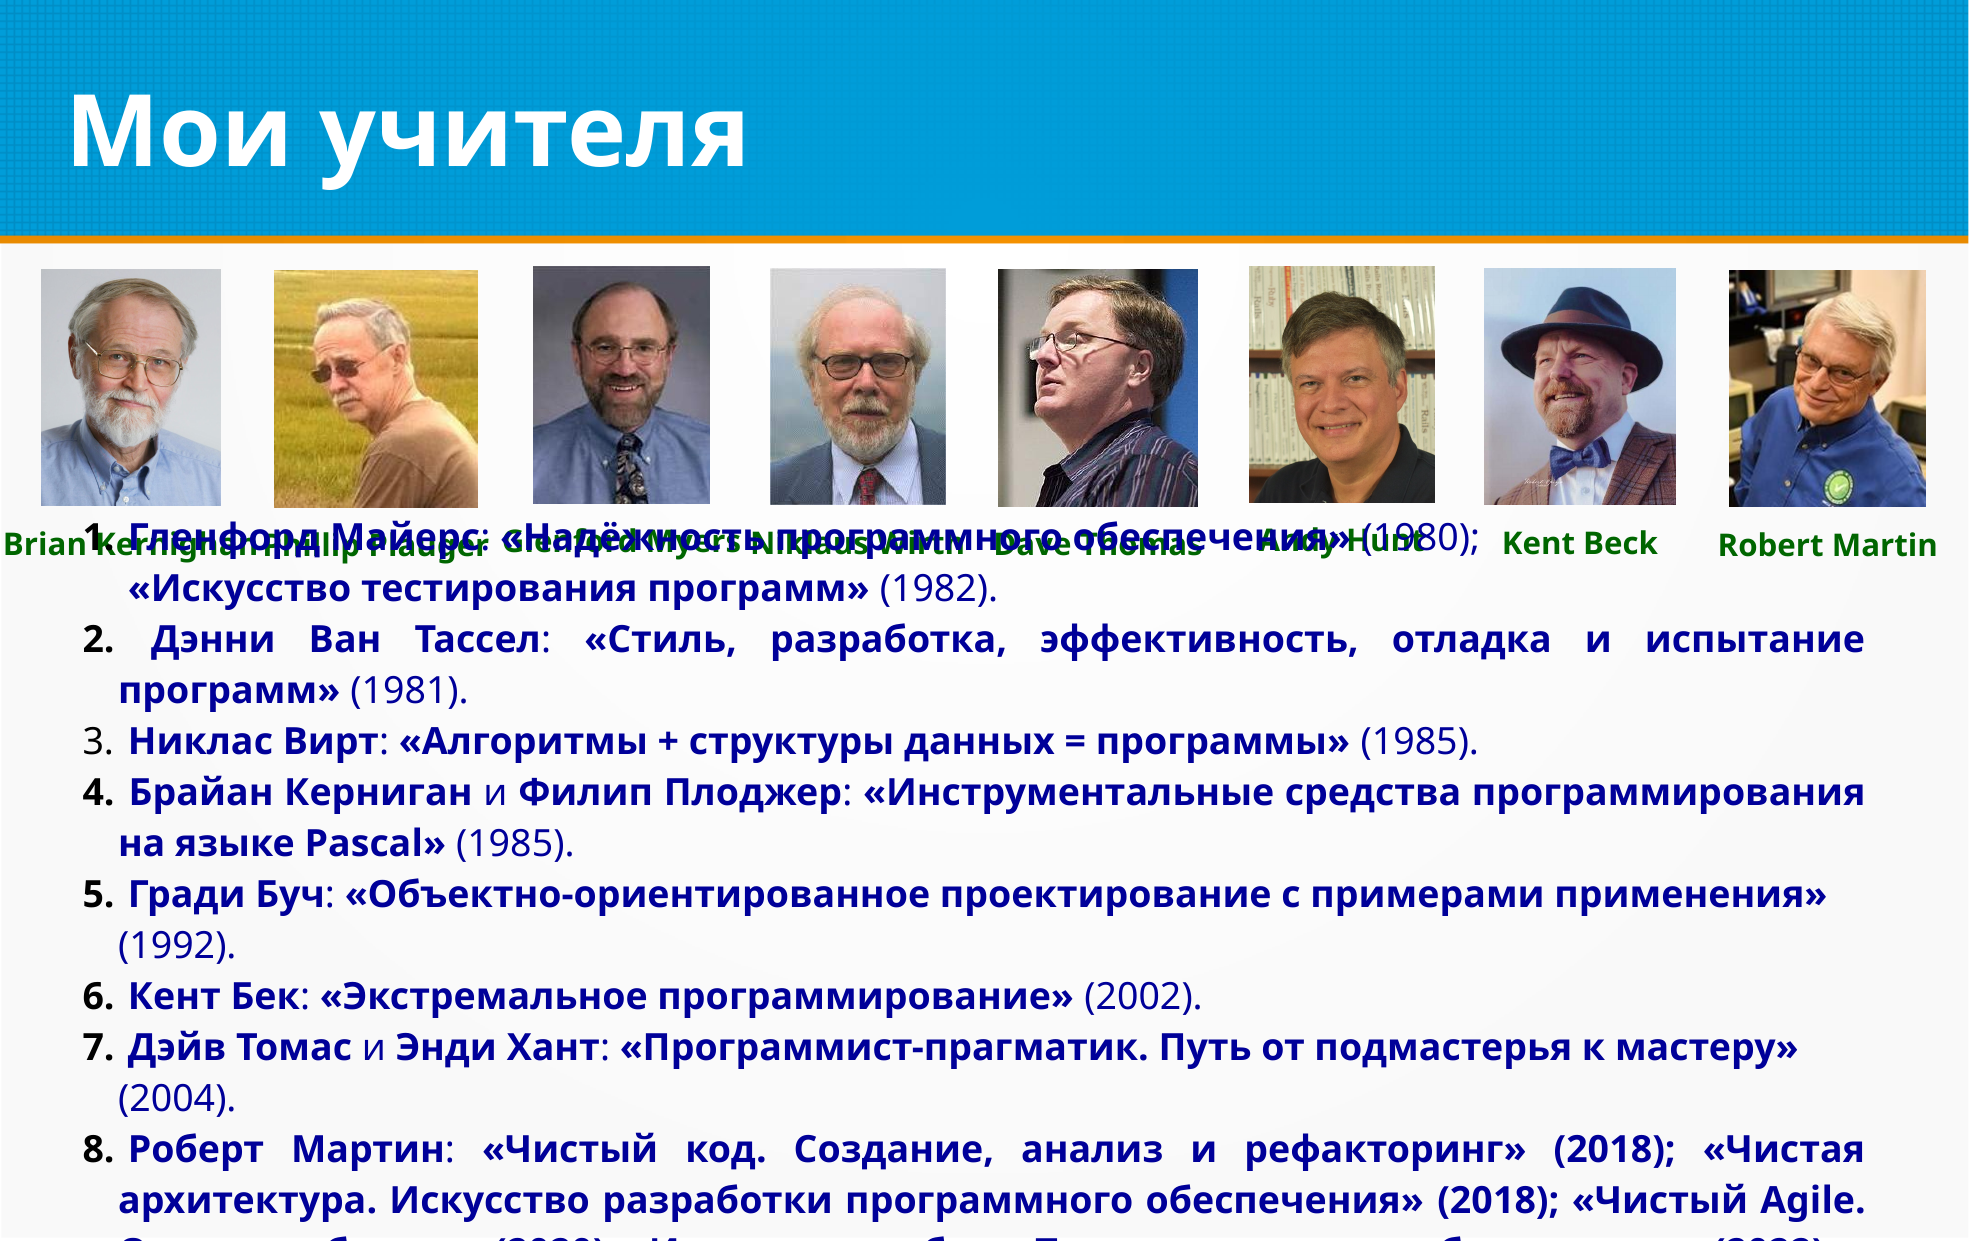

Мои учителя
Andy Hunt
Glenford Myers
Niklaus Wirth
Kent Beck
Brian Kernighan
Dave Thomas
Robert Martin
Phillip Plauger
 Гленфорд Майерс: «Надёжность программного обеспечения» (1980);
 «Искусство тестирования программ» (1982).
 Дэнни Ван Тассел: «Стиль, разработка, эффективность, отладка и испытание программ» (1981).
 Никлас Вирт: «Алгоритмы + структуры данных = программы» (1985).
 Брайан Керниган и Филип Плоджер: «Инструментальные средства программирования на языке Pascal» (1985).
 Гради Буч: «Объектно-ориентированное проектирование с примерами применения» (1992).
 Кент Бек: «Экстремальное программирование» (2002).
 Дэйв Томас и Энди Хант: «Программист-прагматик. Путь от подмастерья к мастеру» (2004).
 Роберт Мартин: «Чистый код. Создание, анализ и рефакторинг» (2018); «Чистая архитектура. Искусство разработки программного обеспечения» (2018); «Чистый Agile. Основы гибкости» (2020); «Идеальная работа. Программирование без прикрас» (2022).